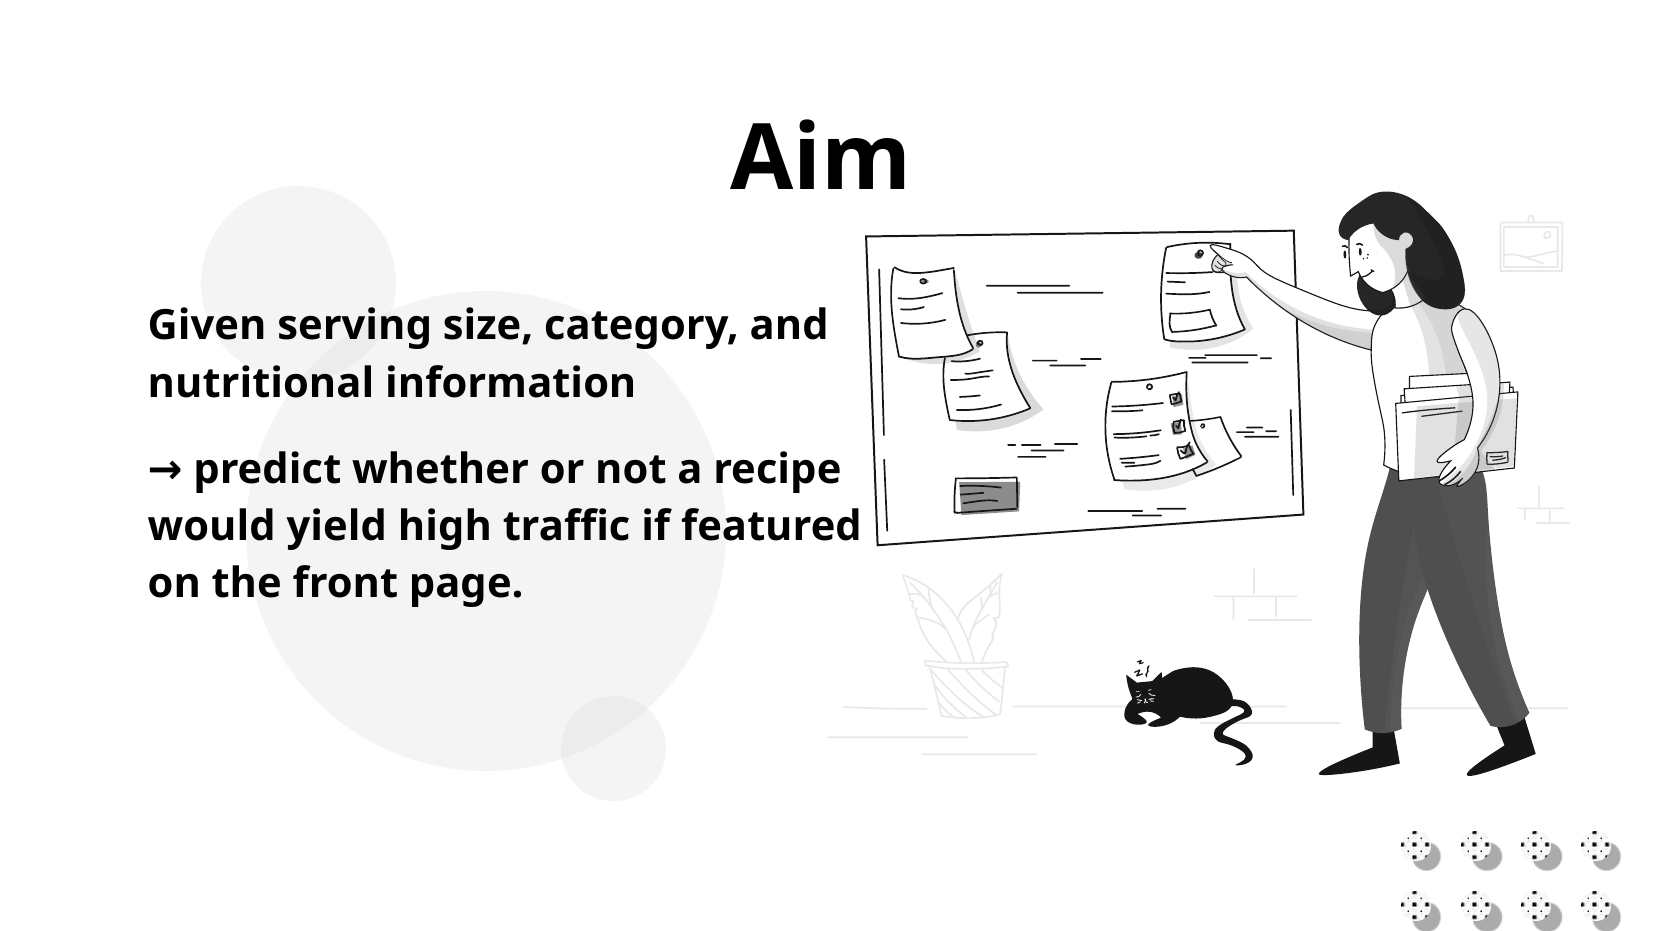

# Aim
Given serving size, category, and nutritional information
→ predict whether or not a recipe would yield high traffic if featured on the front page.